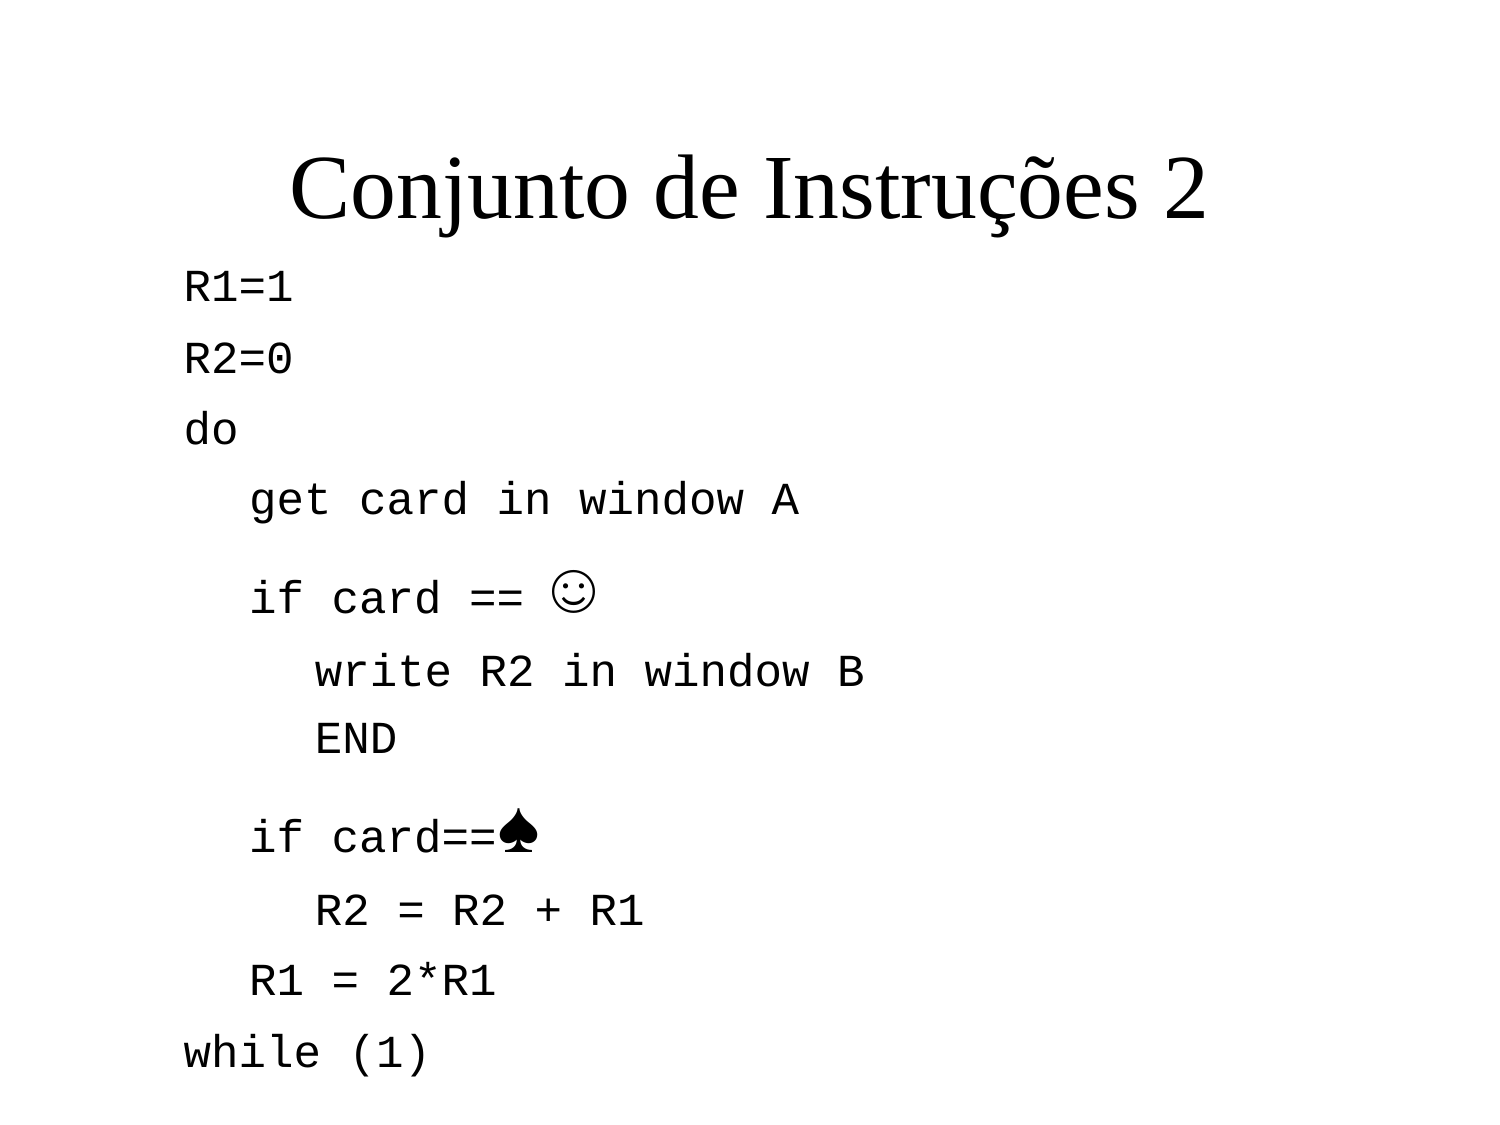

# Conjunto de Instruções 2
R1=1
R2=0
do
get card in window A
if card == ☺
write R2 in window B
END
if card==♠
R2 = R2 + R1
R1 = 2*R1
while (1)